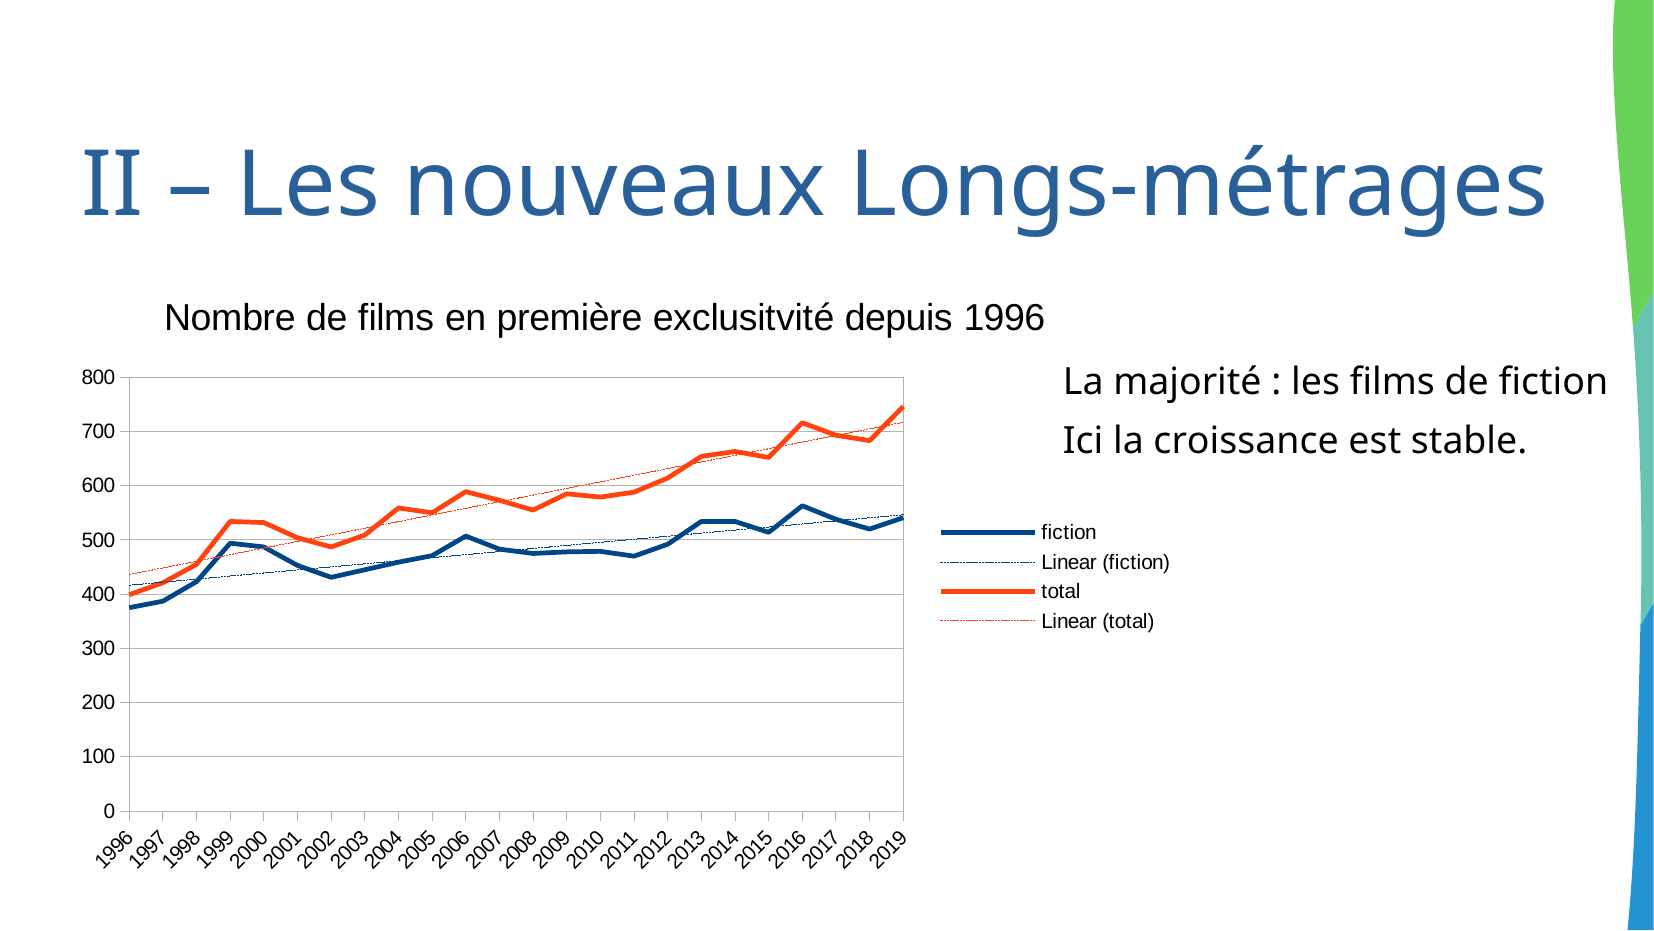

# II – Les nouveaux Longs-métrages
### Chart: Nombre de films en première exclusitvité depuis 1996
| Category | fiction | total |
|---|---|---|
| 1996 | 375.0 | 399.0 |
| 1997 | 387.0 | 421.0 |
| 1998 | 423.0 | 455.0 |
| 1999 | 494.0 | 534.0 |
| 2000 | 487.0 | 532.0 |
| 2001 | 453.0 | 504.0 |
| 2002 | 431.0 | 487.0 |
| 2003 | 445.0 | 509.0 |
| 2004 | 459.0 | 559.0 |
| 2005 | 471.0 | 550.0 |
| 2006 | 507.0 | 589.0 |
| 2007 | 483.0 | 573.0 |
| 2008 | 475.0 | 555.0 |
| 2009 | 478.0 | 585.0 |
| 2010 | 479.0 | 579.0 |
| 2011 | 470.0 | 588.0 |
| 2012 | 492.0 | 614.0 |
| 2013 | 534.0 | 654.0 |
| 2014 | 534.0 | 663.0 |
| 2015 | 514.0 | 652.0 |
| 2016 | 563.0 | 716.0 |
| 2017 | 538.0 | 693.0 |
| 2018 | 520.0 | 683.0 |
| 2019 | 541.0 | 746.0 |La majorité : les films de fiction
Ici la croissance est stable.